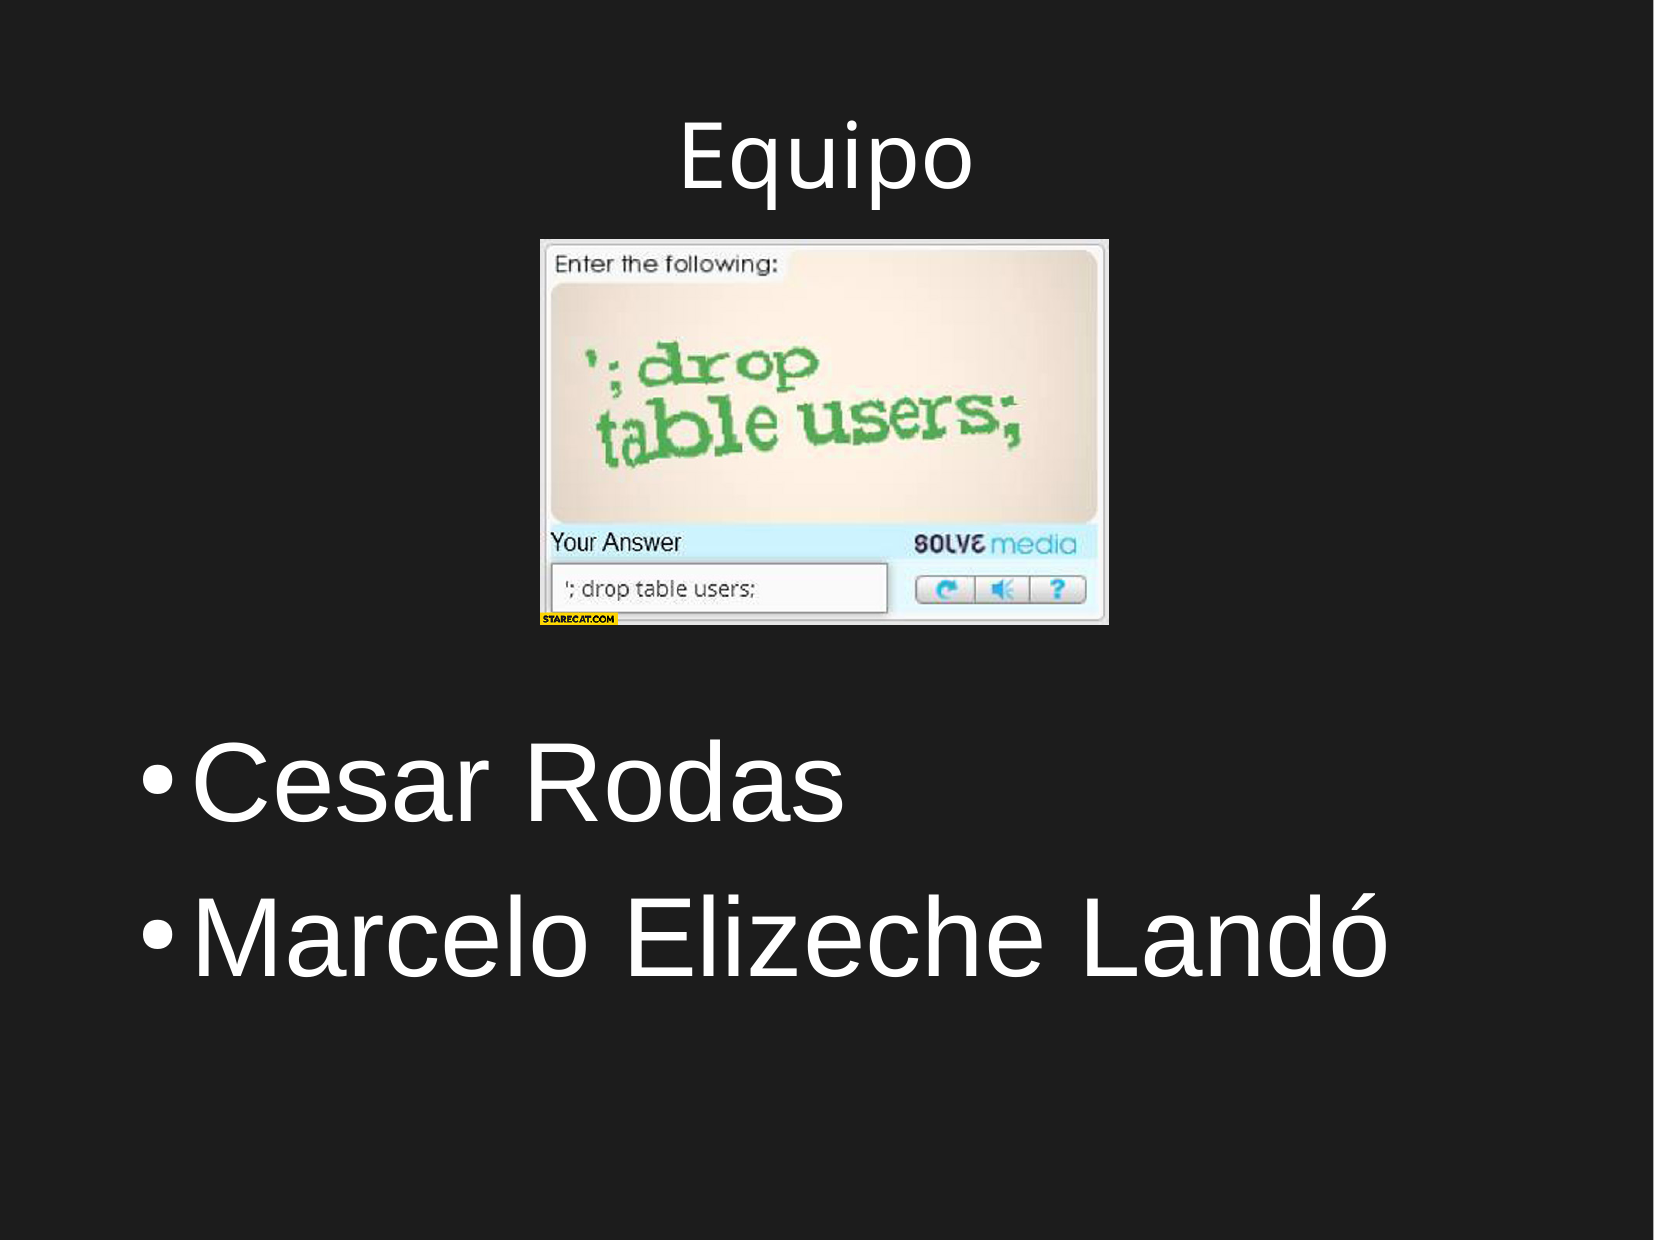

# Equipo
Cesar Rodas
Marcelo Elizeche Landó